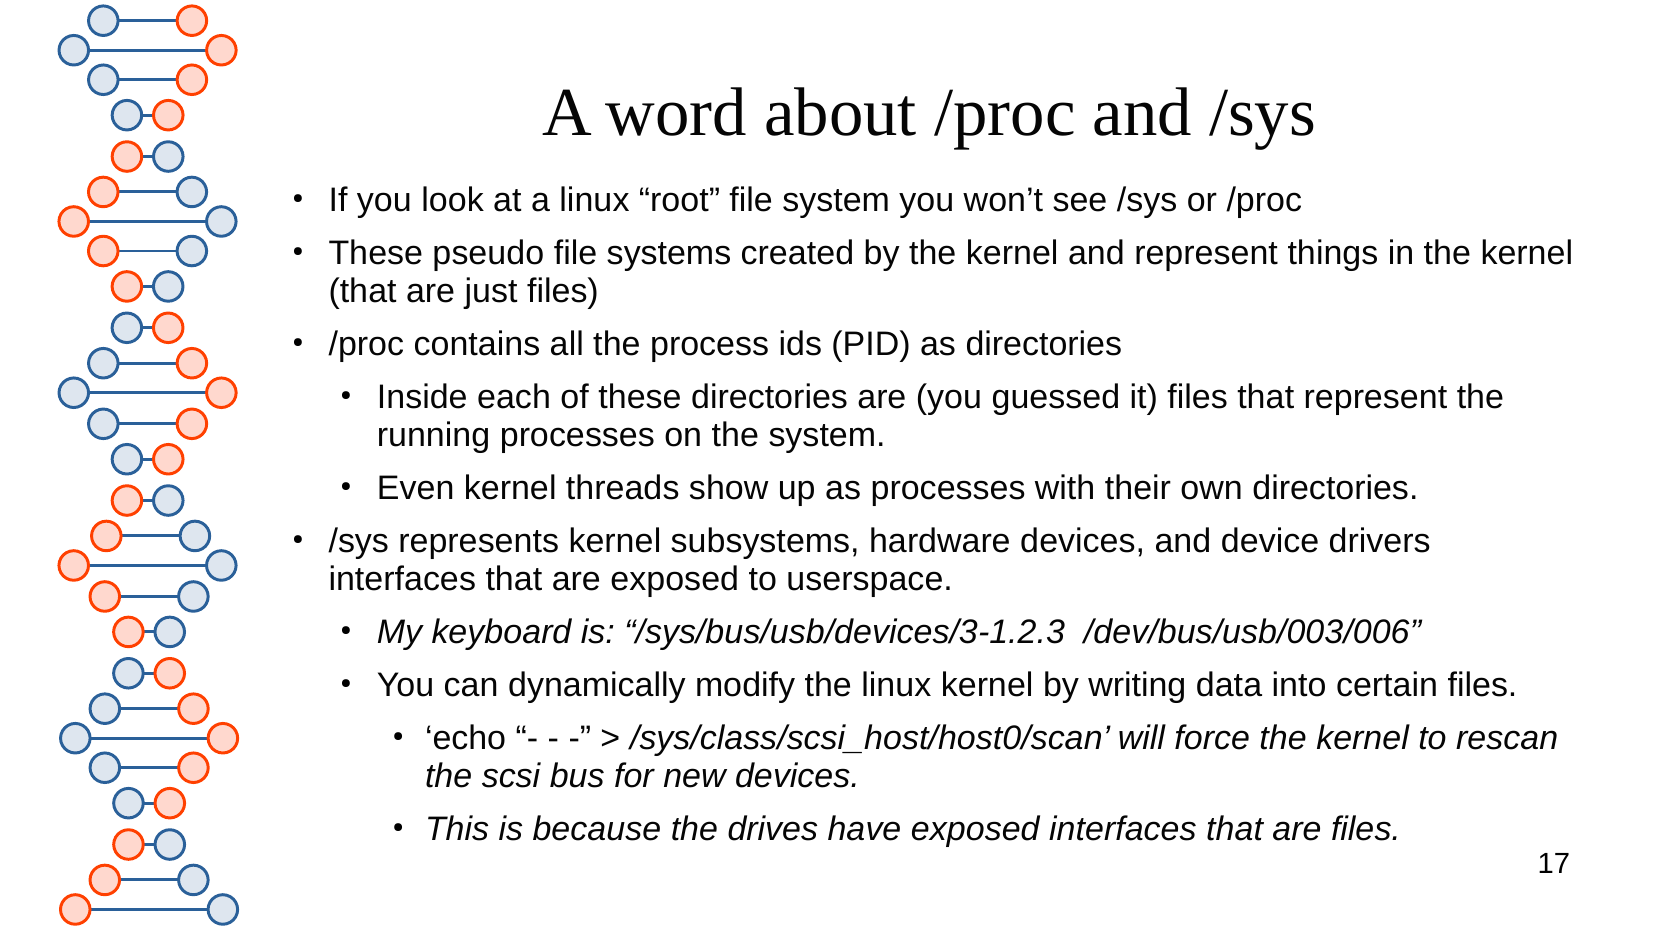

# A word about /proc and /sys
If you look at a linux “root” file system you won’t see /sys or /proc
These pseudo file systems created by the kernel and represent things in the kernel (that are just files)
/proc contains all the process ids (PID) as directories
Inside each of these directories are (you guessed it) files that represent the running processes on the system.
Even kernel threads show up as processes with their own directories.
/sys represents kernel subsystems, hardware devices, and device drivers interfaces that are exposed to userspace.
My keyboard is: “/sys/bus/usb/devices/3-1.2.3 /dev/bus/usb/003/006”
You can dynamically modify the linux kernel by writing data into certain files.
‘echo “- - -” > /sys/class/scsi_host/host0/scan’ will force the kernel to rescan the scsi bus for new devices.
This is because the drives have exposed interfaces that are files.
17